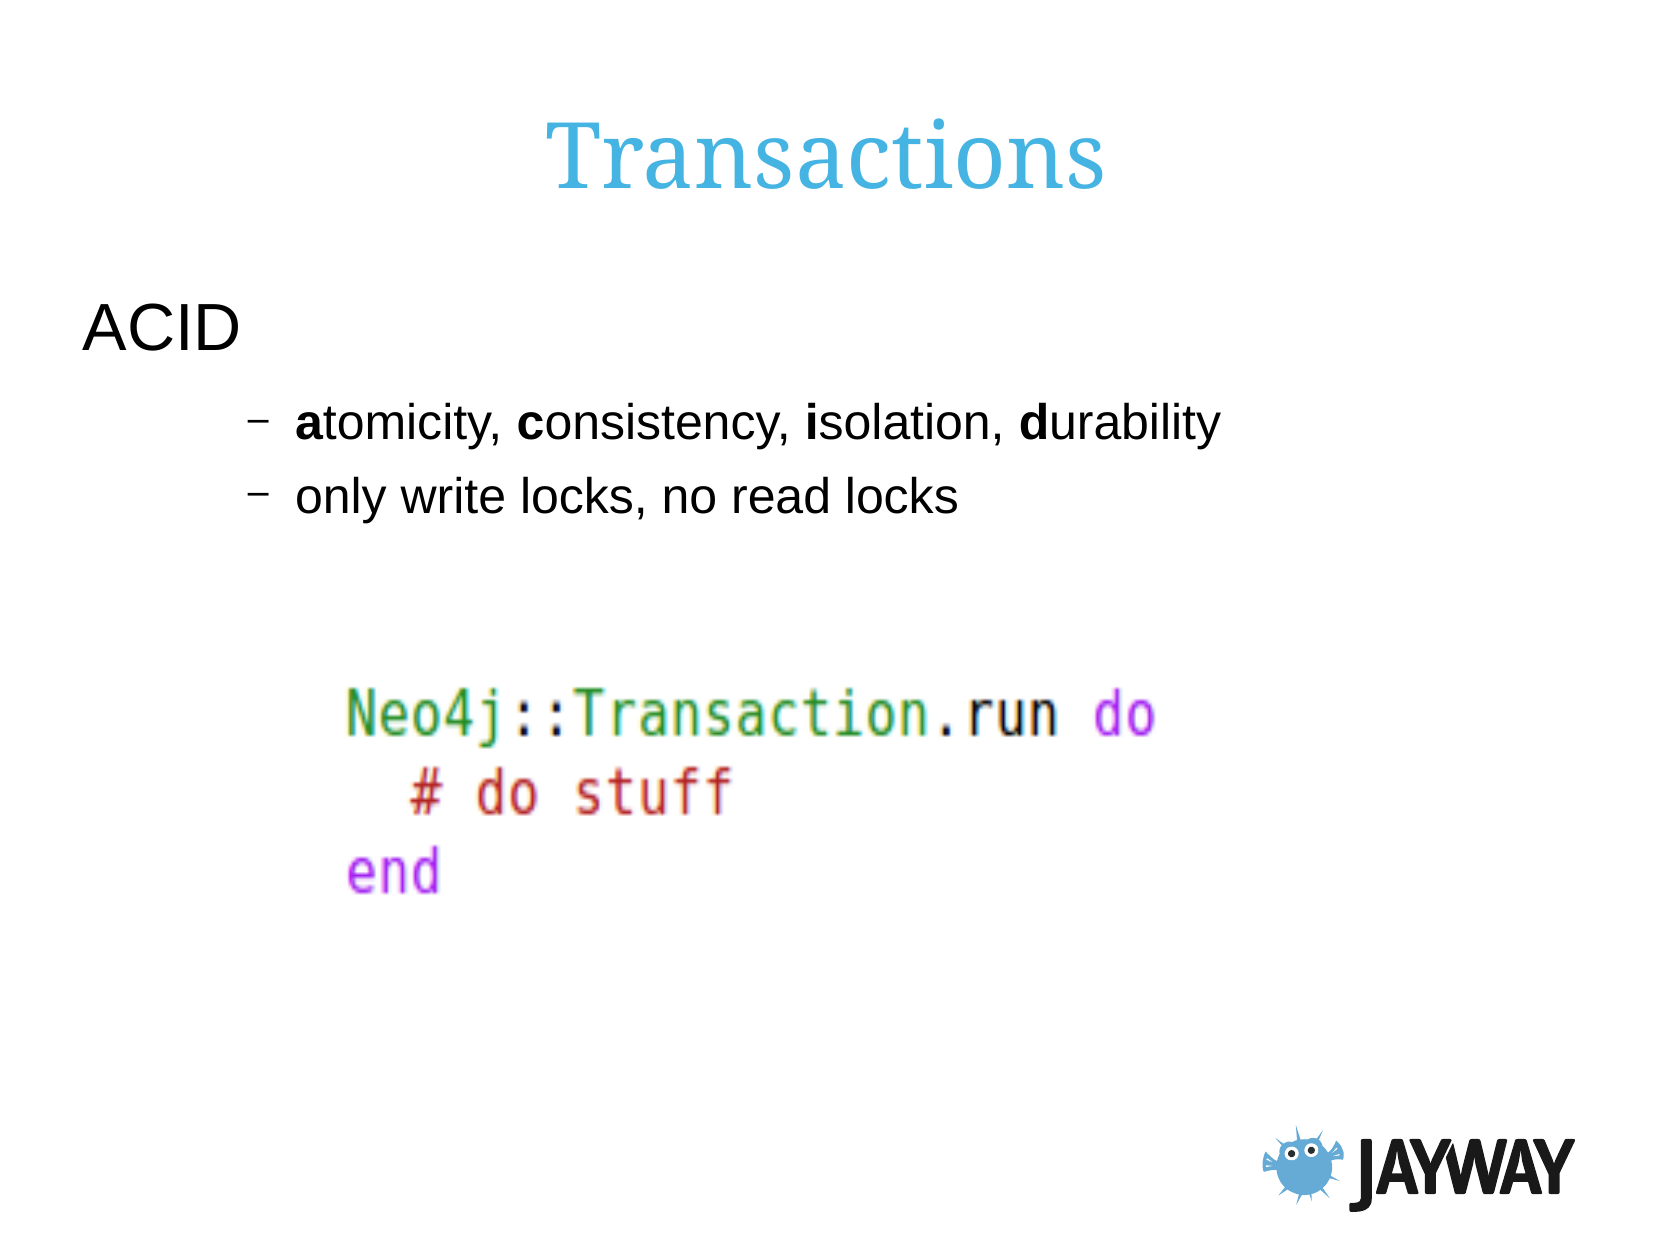

# Transactions
ACID
atomicity, consistency, isolation, durability
only write locks, no read locks